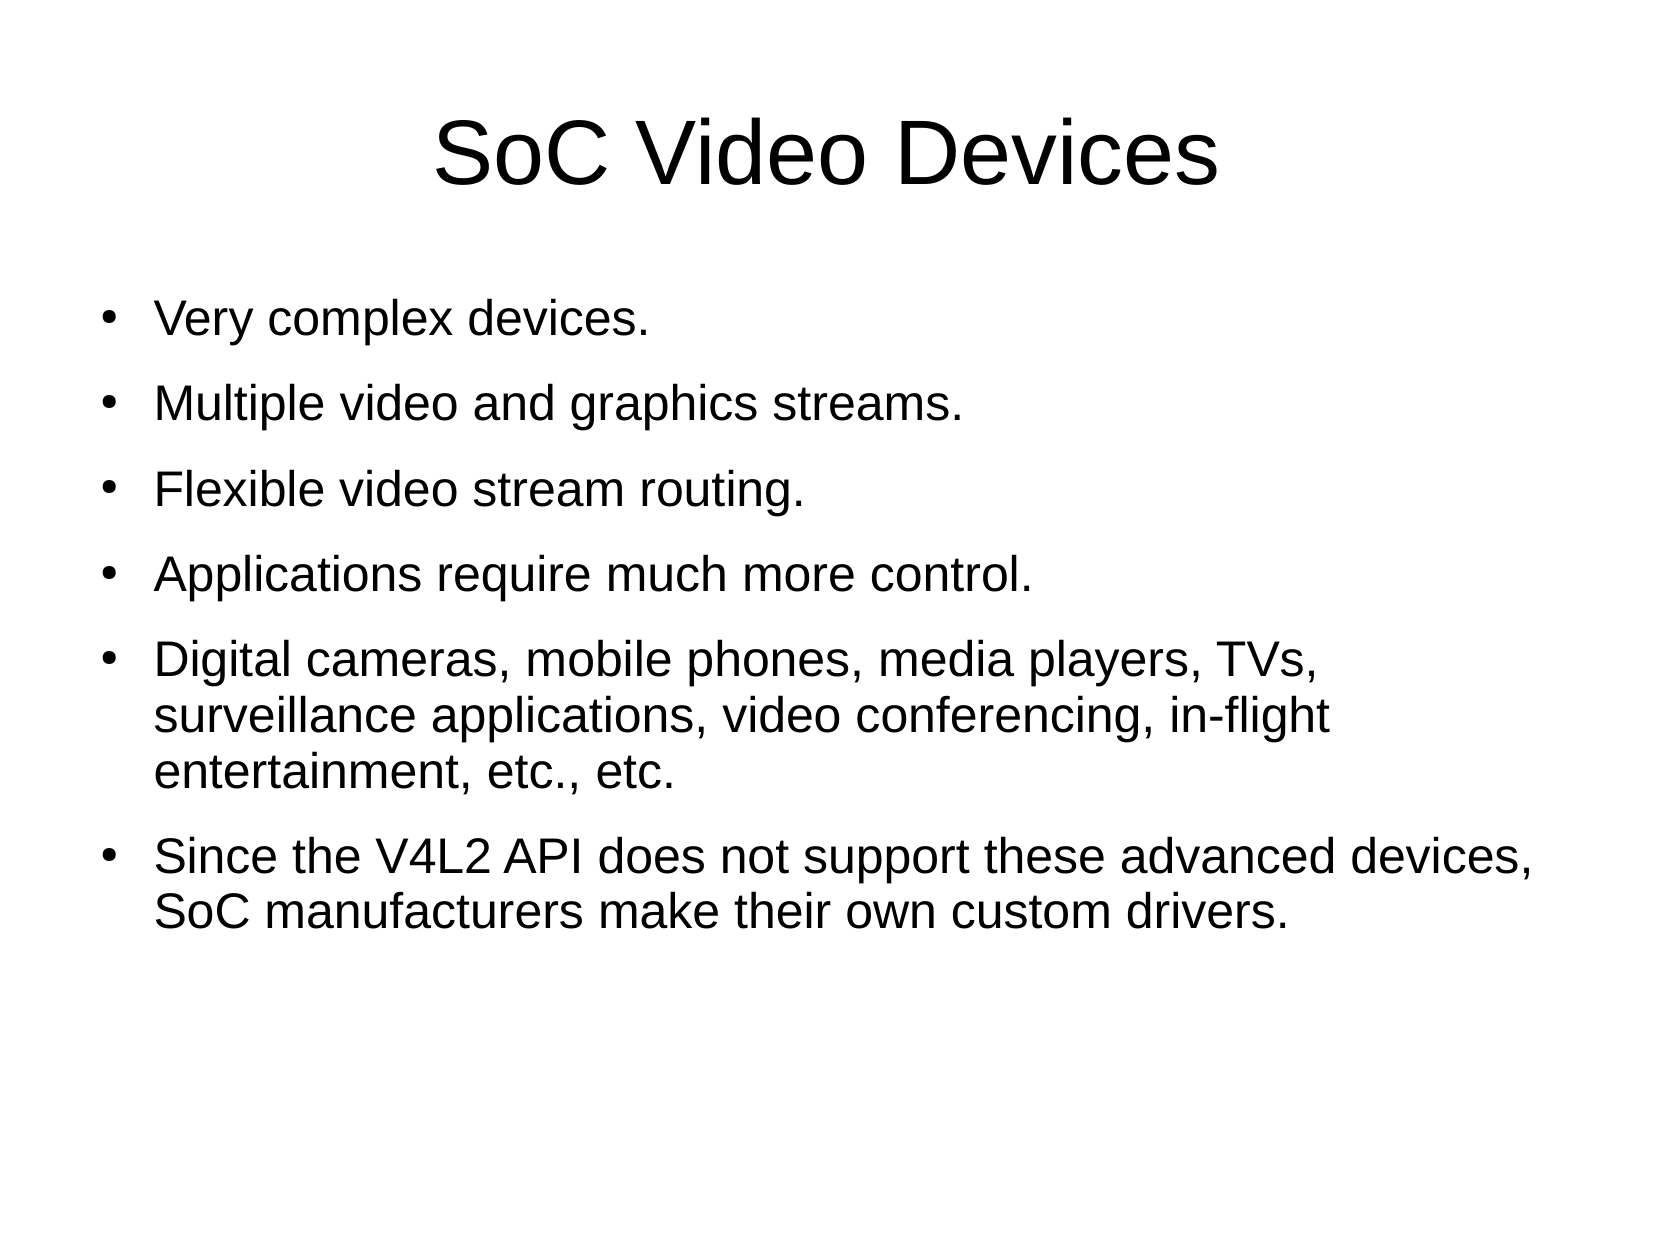

# SoC Video Devices
Very complex devices.
Multiple video and graphics streams.
Flexible video stream routing.
Applications require much more control.
Digital cameras, mobile phones, media players, TVs, surveillance applications, video conferencing, in-flight entertainment, etc., etc.
Since the V4L2 API does not support these advanced devices, SoC manufacturers make their own custom drivers.